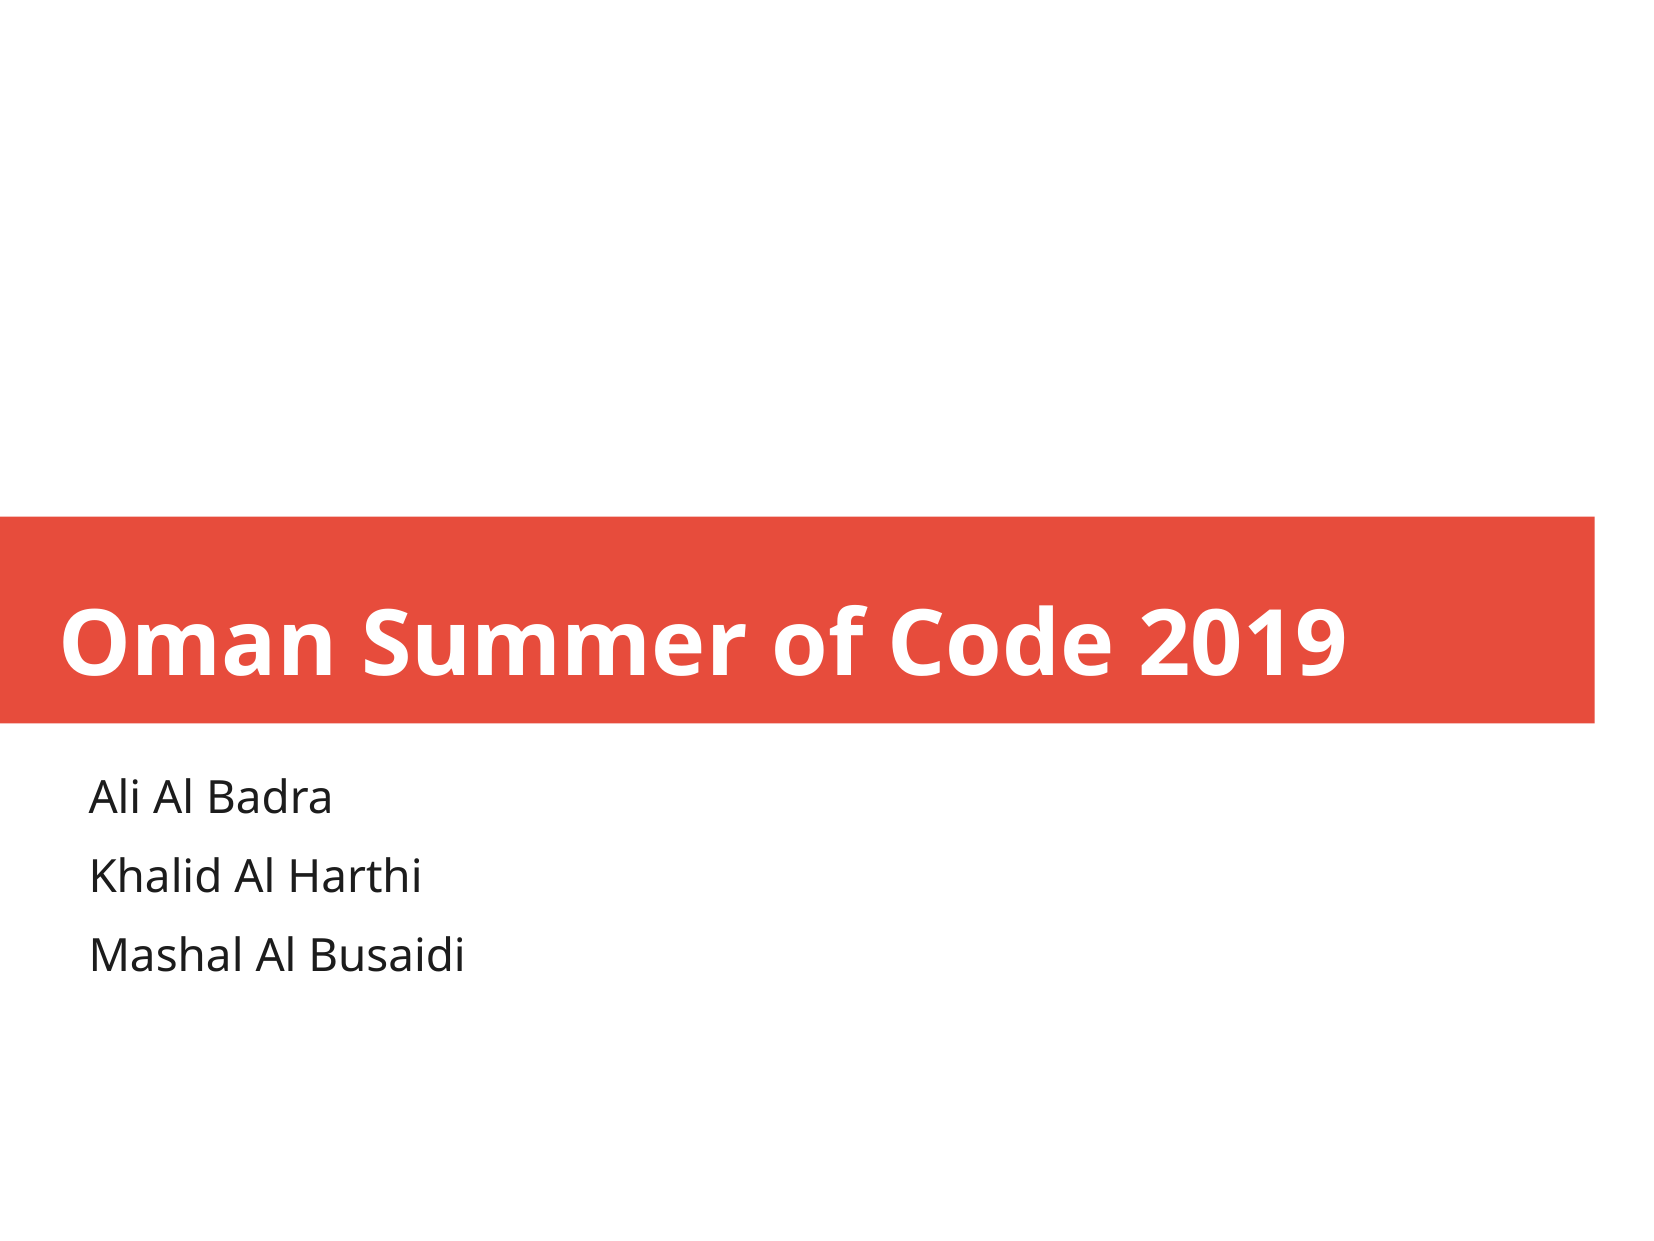

# Oman Summer of Code 2019
Ali Al Badra
Khalid Al Harthi
Mashal Al Busaidi